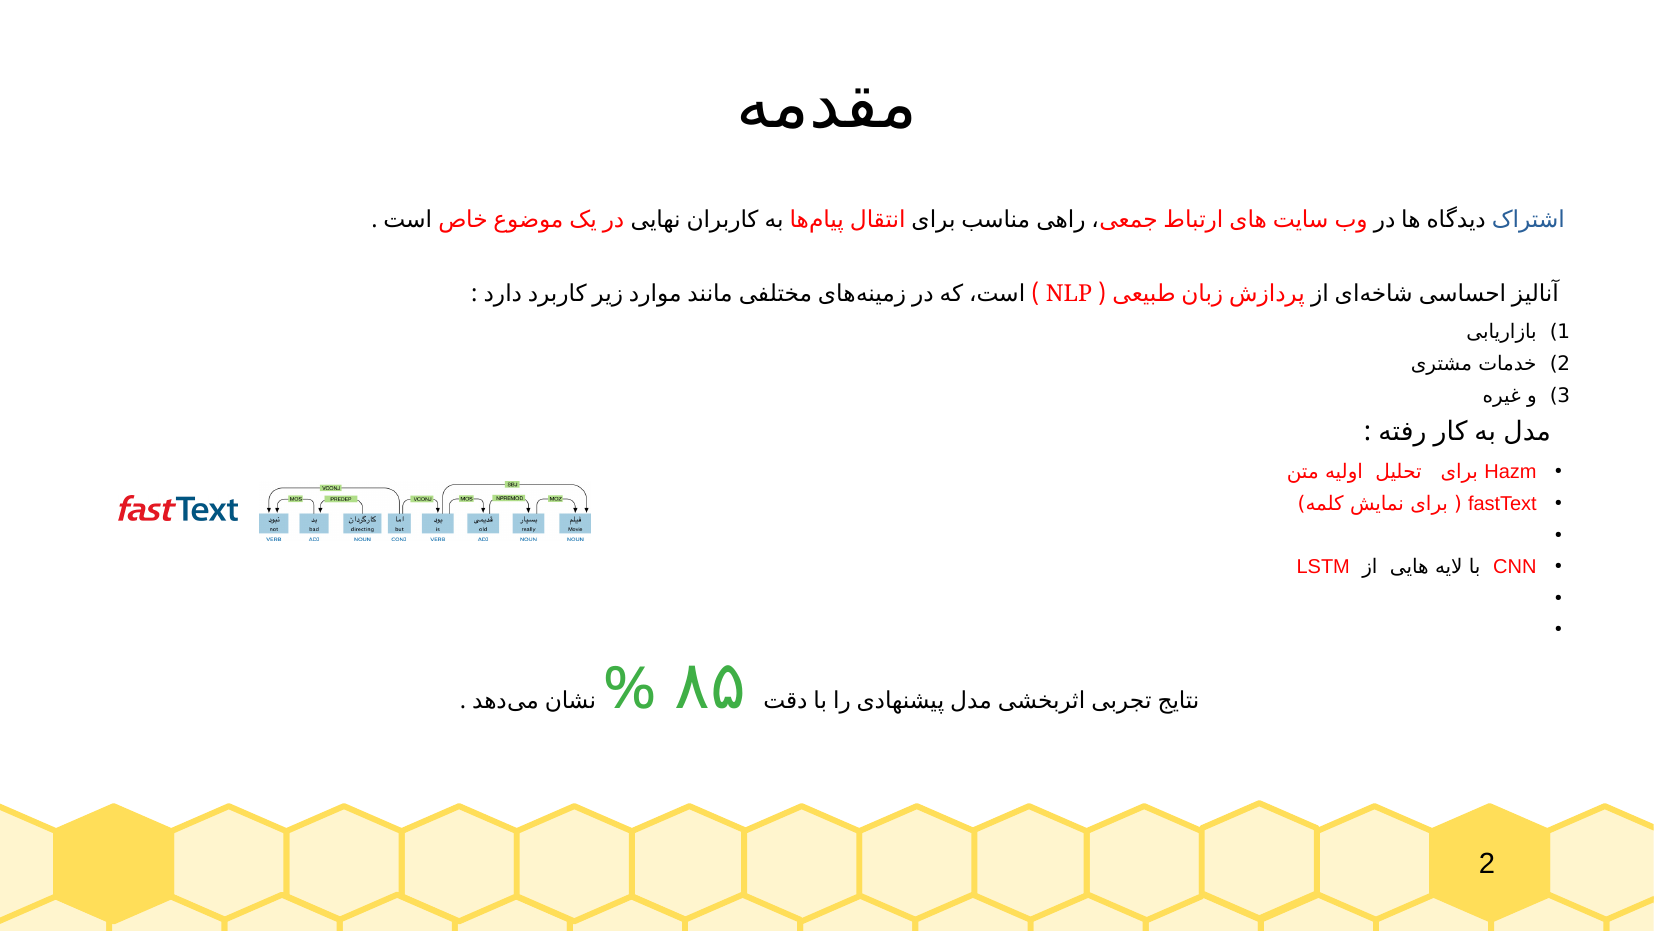

# مقدمه
اشتراک دیدگاه ها در وب سایت های ارتباط جمعی، راهی مناسب برای انتقال پیام‌ها به کاربران نهایی در یک موضوع خاص است .
 آنالیز احساسی شاخه‌ای از پردازش زبان طبیعی ( NLP ) است، که در زمینه‌های مختلفی مانند موارد زیر کاربرد دارد :
بازاریابی
خدمات مشتری
و غیره
 مدل به کار رفته :
Hazm برای تحلیل اولیه متن
fastText ( برای نمایش کلمه)
CNN با لایه هایی از LSTM
نتایج تجربی اثربخشی مدل پیشنهادی را با دقت ۸۵ % نشان می‌دهد .